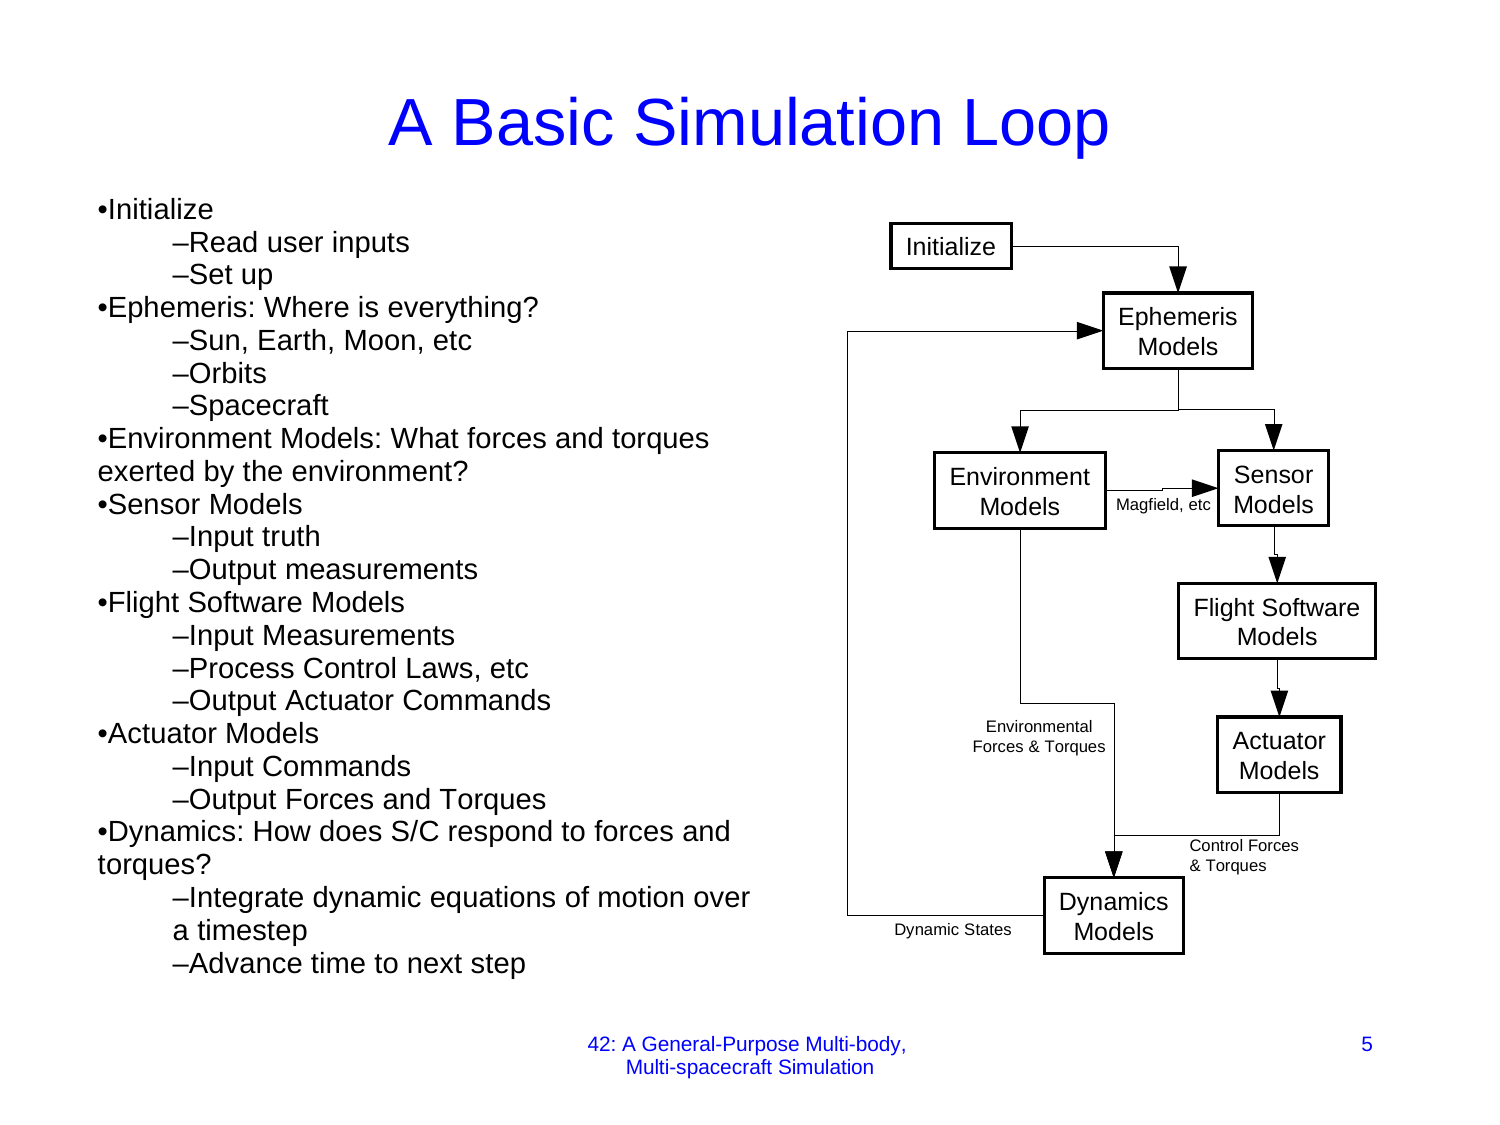

# A Basic Simulation Loop
Initialize
Read user inputs
Set up
Ephemeris: Where is everything?
Sun, Earth, Moon, etc
Orbits
Spacecraft
Environment Models: What forces and torques exerted by the environment?
Sensor Models
Input truth
Output measurements
Flight Software Models
Input Measurements
Process Control Laws, etc
Output Actuator Commands
Actuator Models
Input Commands
Output Forces and Torques
Dynamics: How does S/C respond to forces and torques?
Integrate dynamic equations of motion over a timestep
Advance time to next step
Initialize
Ephemeris
Models
Sensor
Models
Environment
Models
Magfield, etc
Flight Software
Models
Environmental
Forces & Torques
Actuator
Models
Control Forces
& Torques
Dynamics
Models
Dynamic States
42: The Mostly Harmless Simulation
5